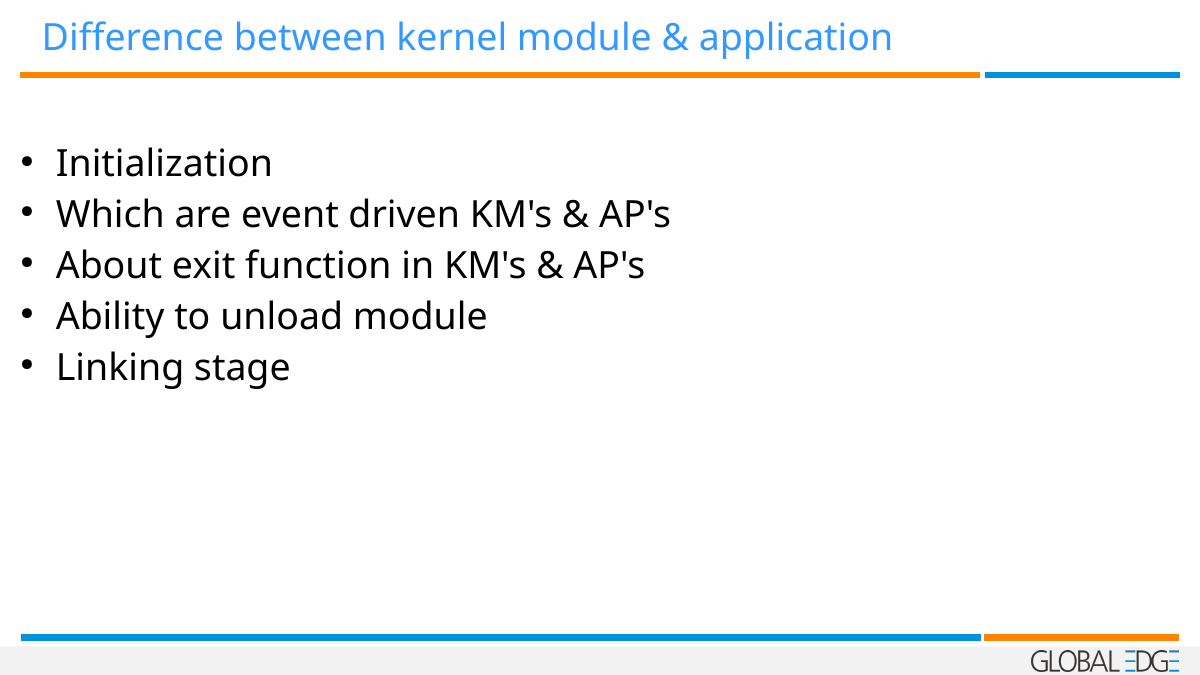

# Difference between kernel module & application
Initialization
Which are event driven KM's & AP's
About exit function in KM's & AP's
Ability to unload module
Linking stage